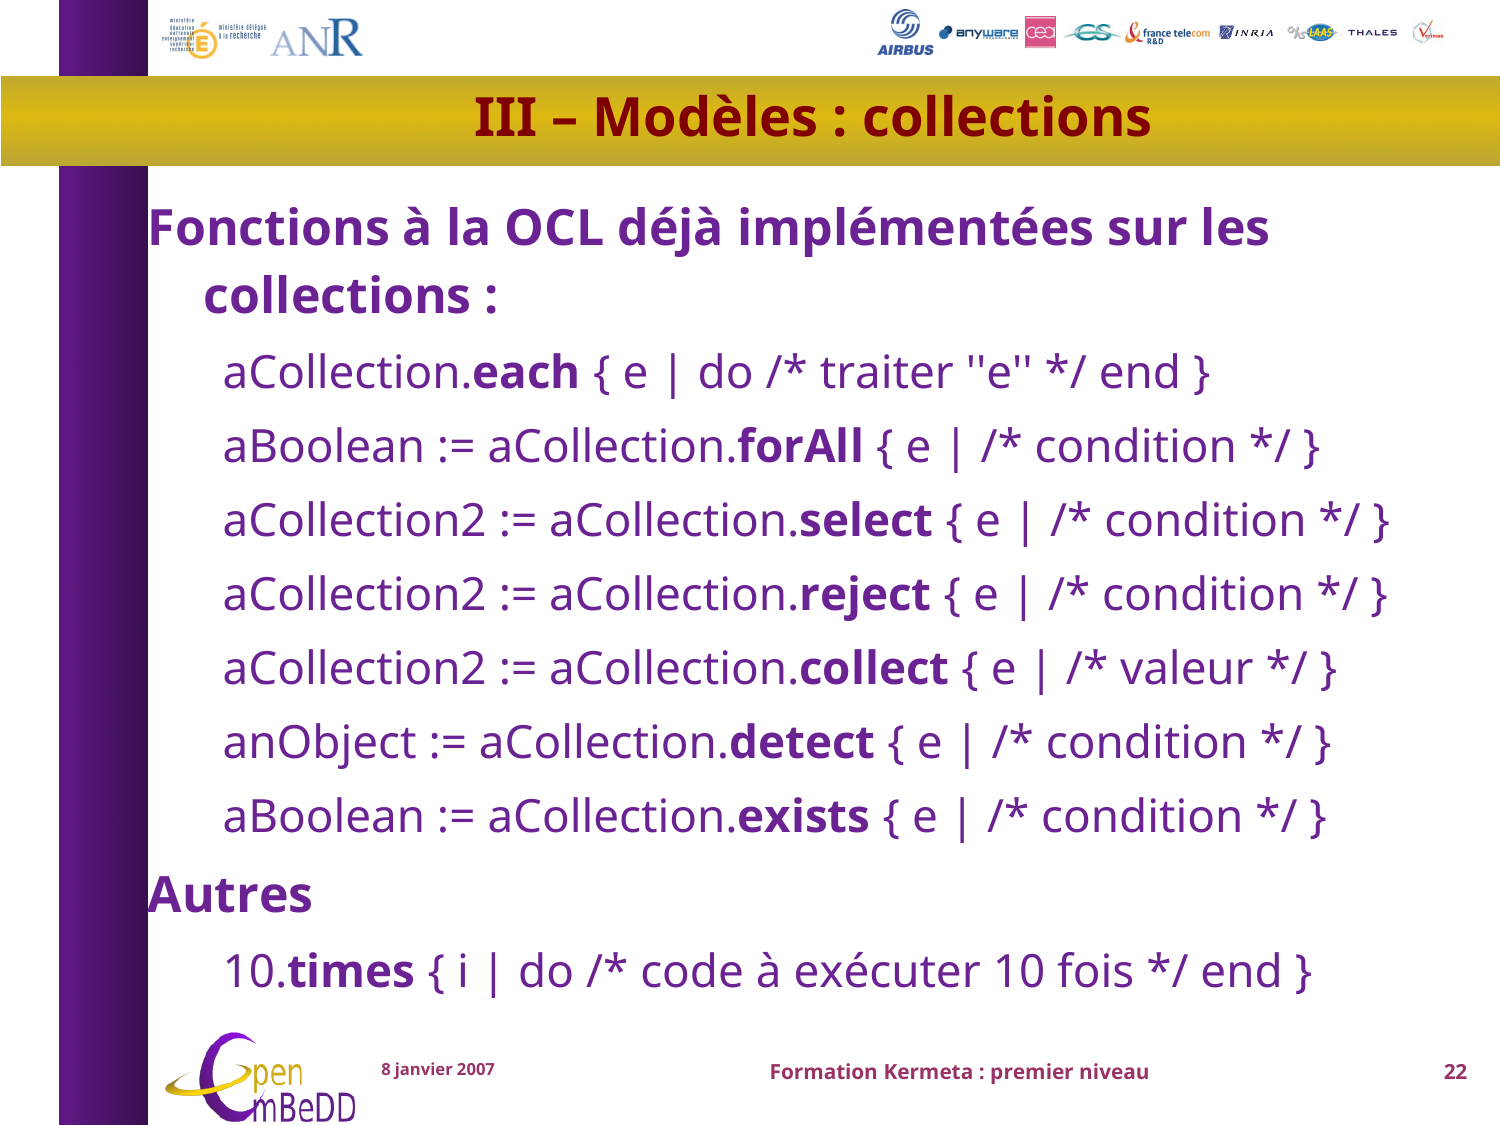

# III – Modèles : collections
Fonctions à la OCL déjà implémentées sur les collections :
aCollection.each { e | do /* traiter ''e'' */ end }
aBoolean := aCollection.forAll { e | /* condition */ }
aCollection2 := aCollection.select { e | /* condition */ }
aCollection2 := aCollection.reject { e | /* condition */ }
aCollection2 := aCollection.collect { e | /* valeur */ }
anObject := aCollection.detect { e | /* condition */ }
aBoolean := aCollection.exists { e | /* condition */ }
Autres
10.times { i | do /* code à exécuter 10 fois */ end }
Pied de page
Pied de page fixe
22